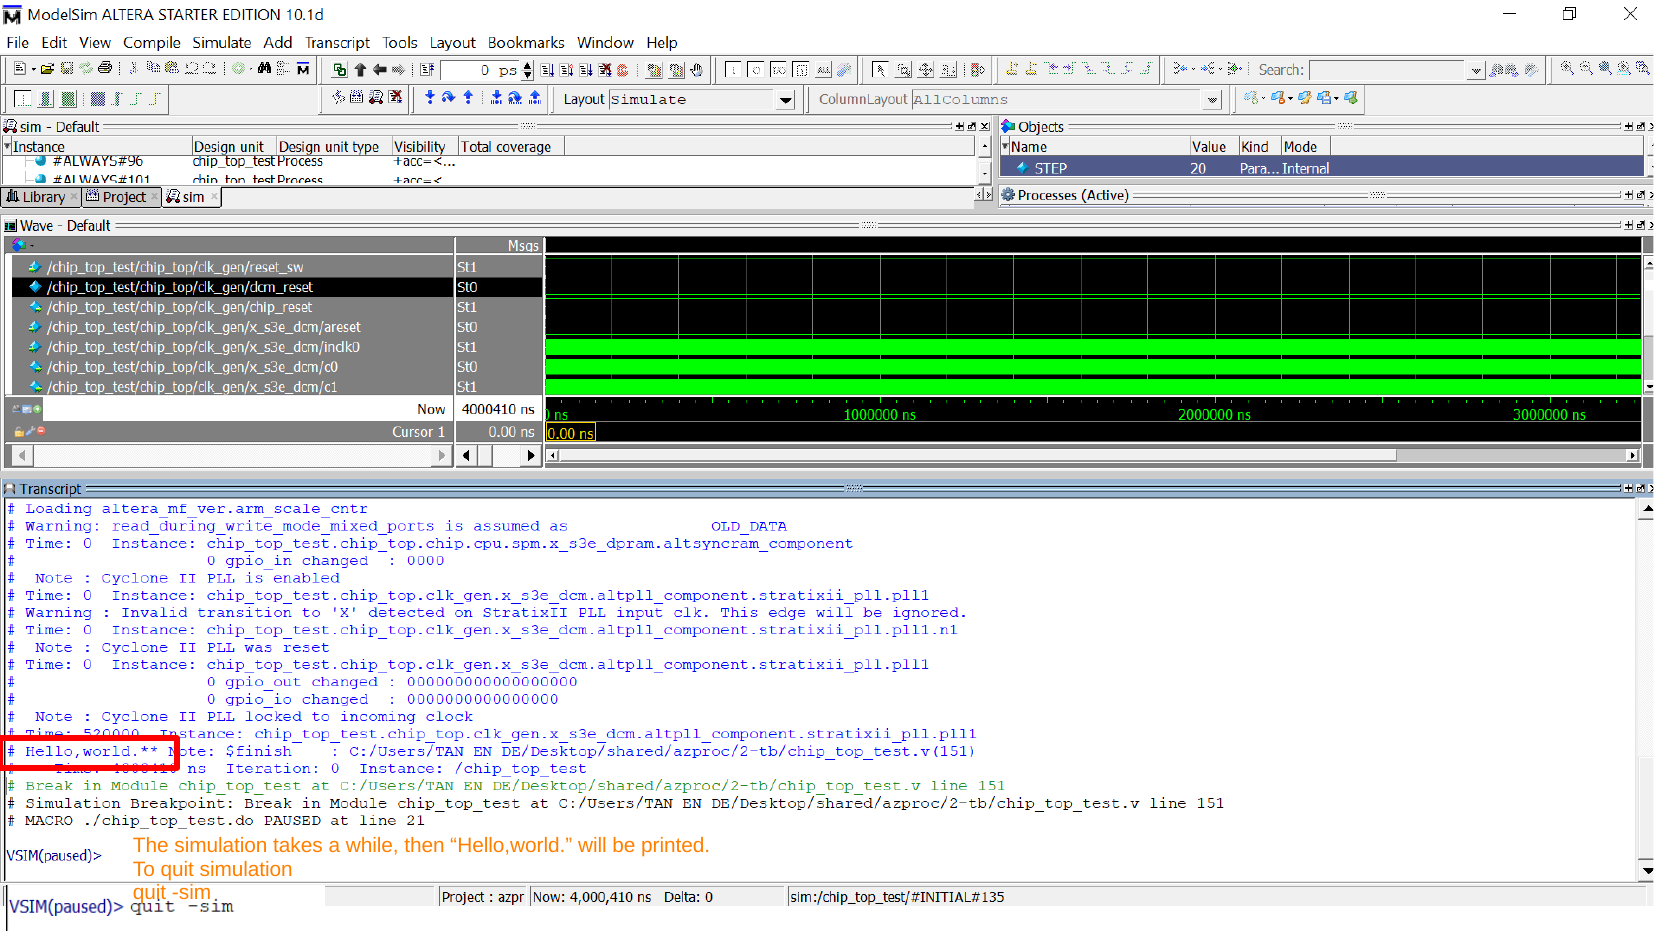

The simulation takes a while, then “Hello,world.” will be printed.
To quit simulation
quit -sim